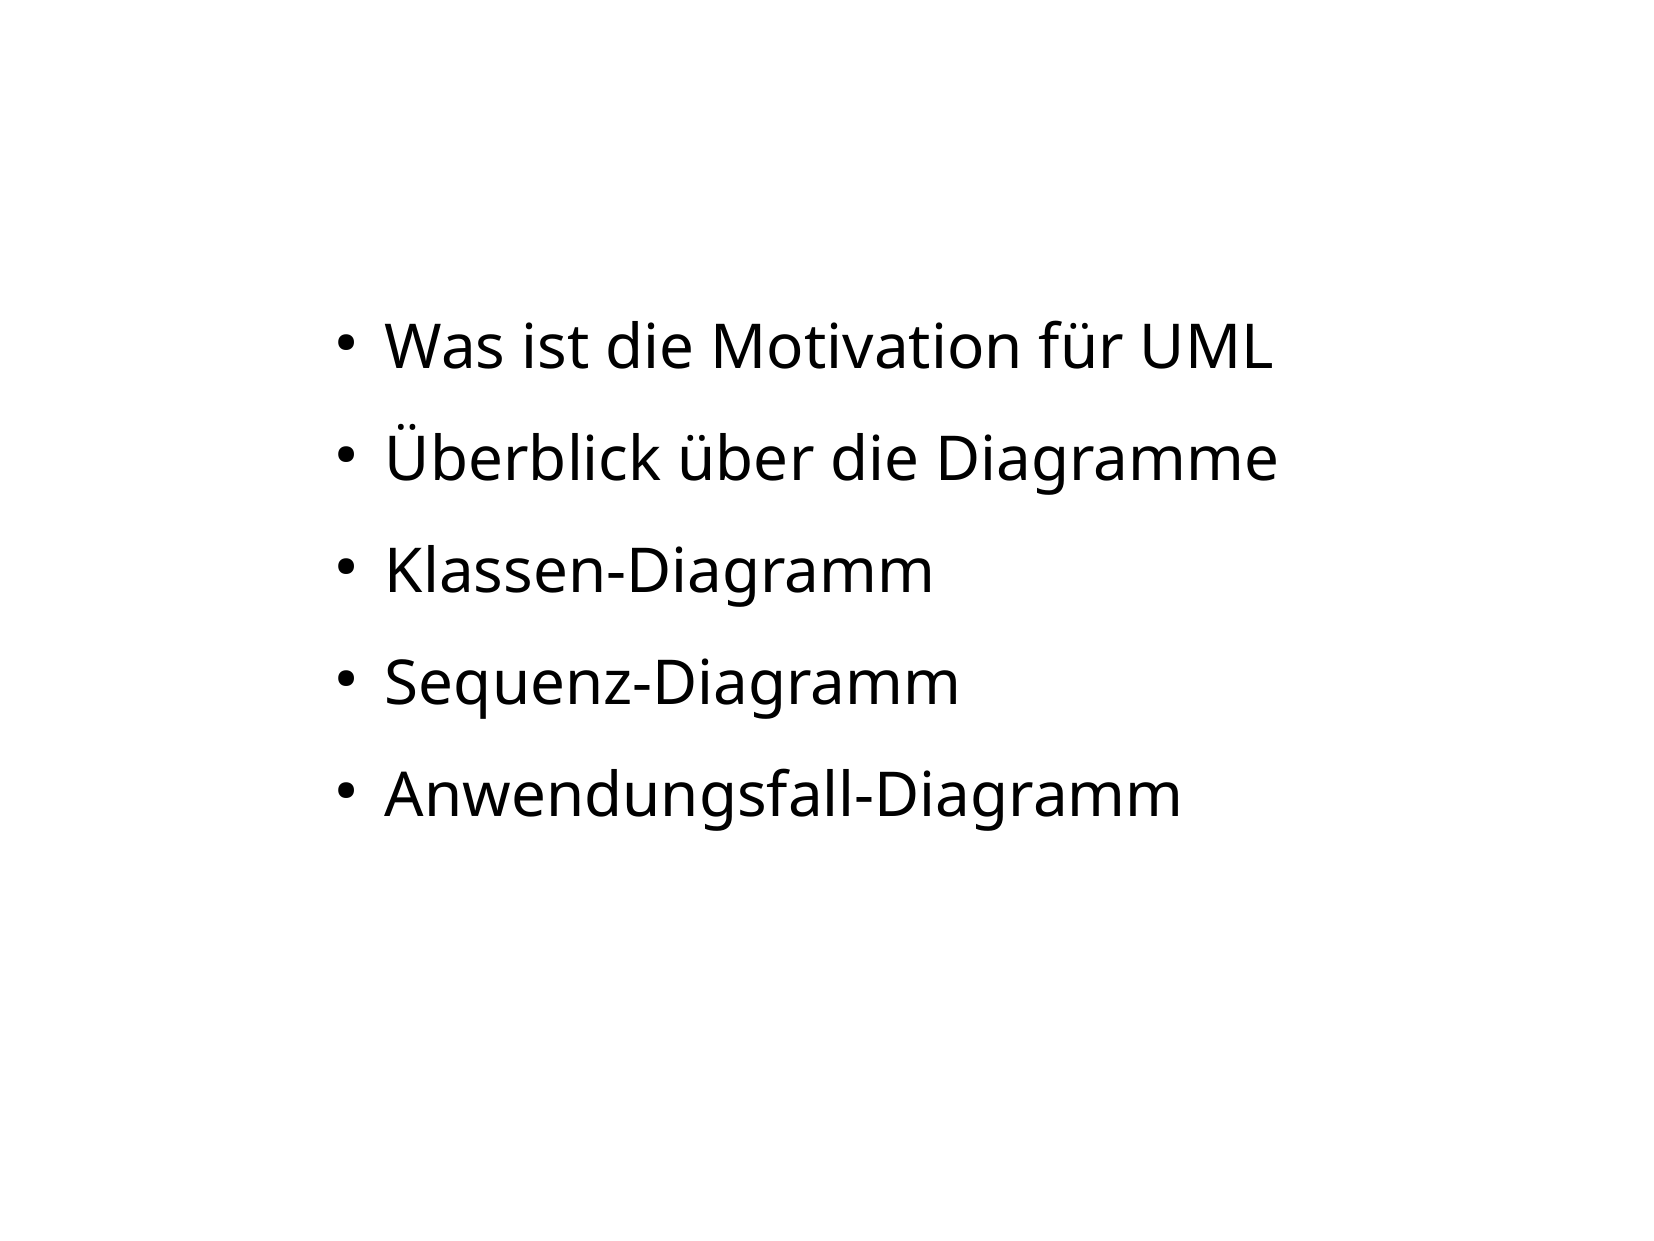

# Was ist die Motivation für UML
Überblick über die Diagramme
Klassen-Diagramm
Sequenz-Diagramm
Anwendungsfall-Diagramm